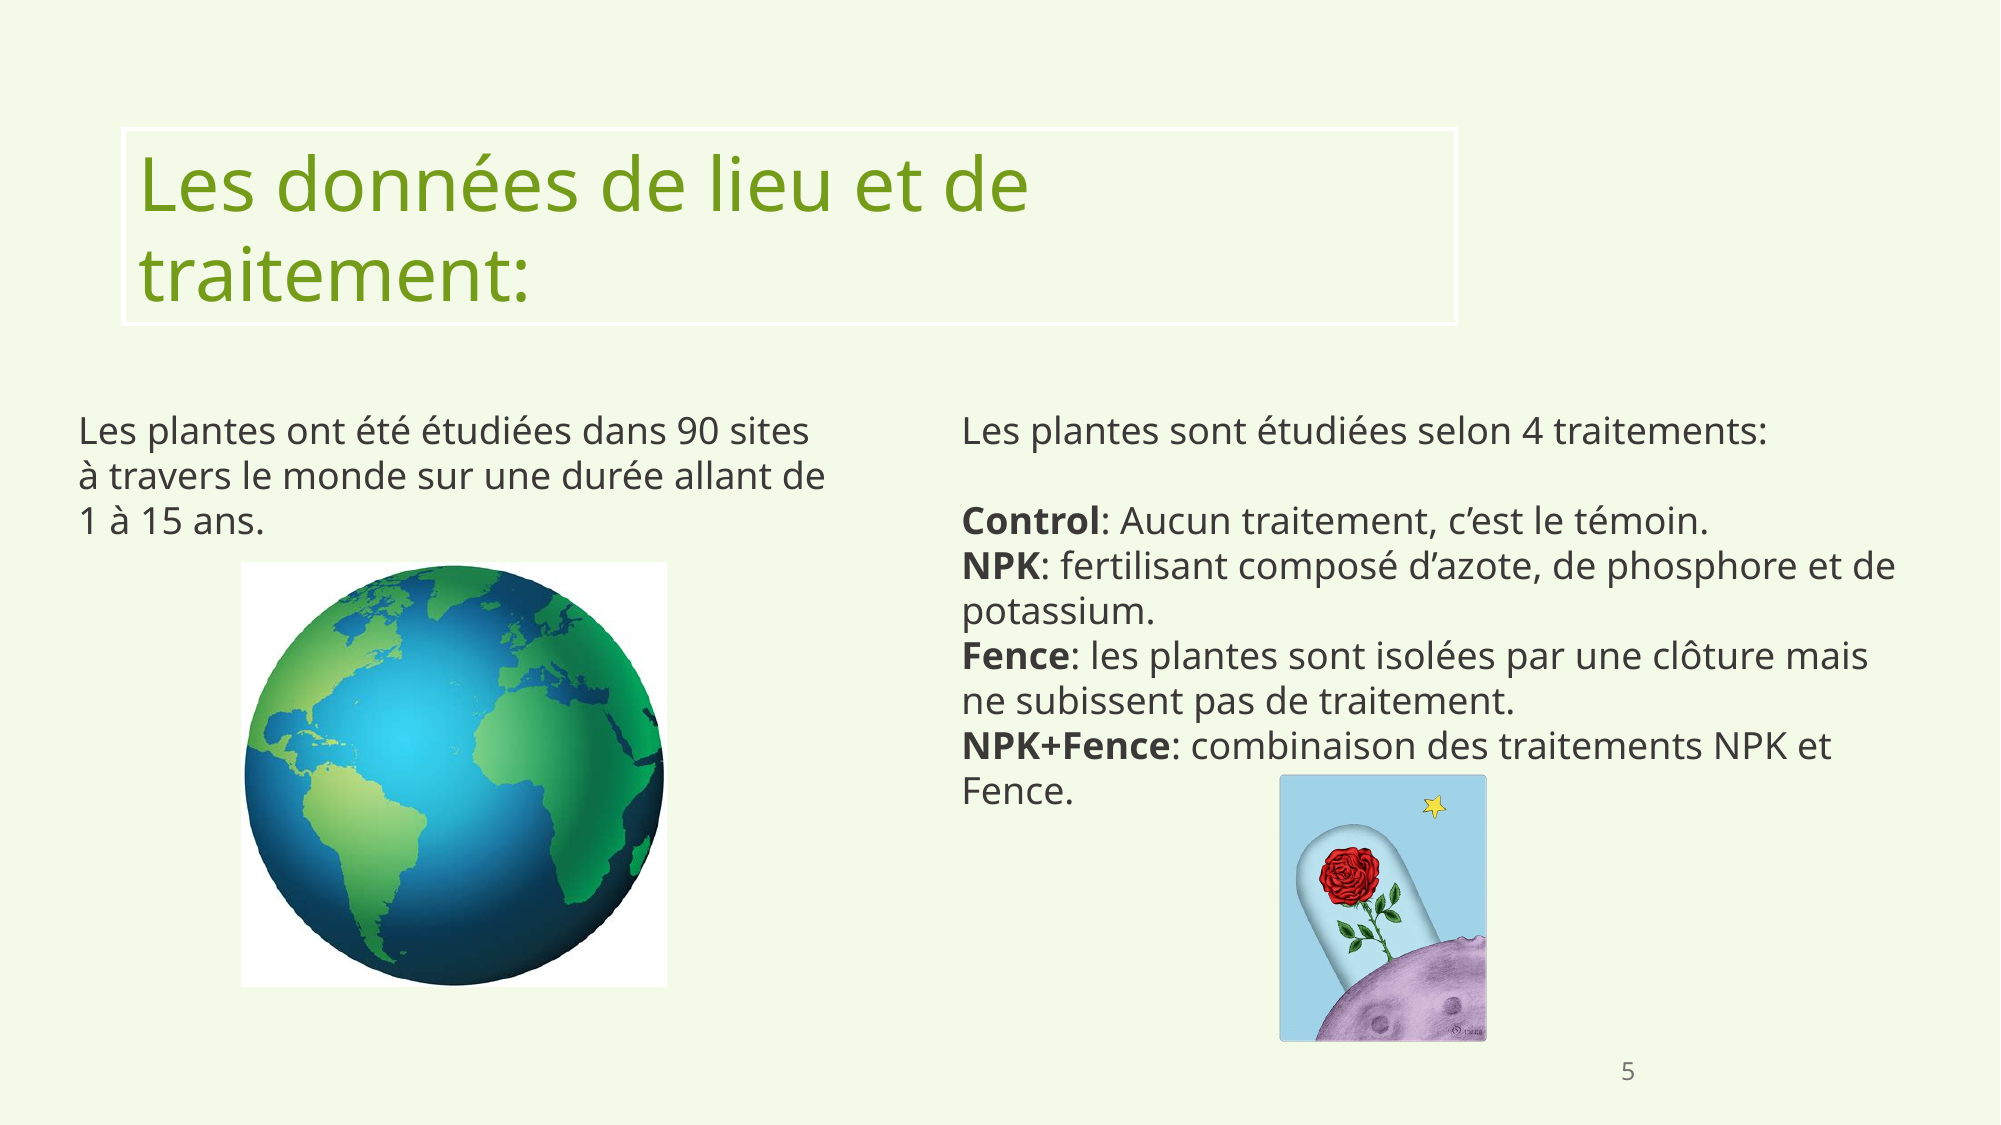

Les données de lieu et de traitement:
Les plantes ont été étudiées dans 90 sites à travers le monde sur une durée allant de 1 à 15 ans.
Les plantes sont étudiées selon 4 traitements:
Control: Aucun traitement, c’est le témoin.
NPK: fertilisant composé d’azote, de phosphore et de potassium.
Fence: les plantes sont isolées par une clôture mais ne subissent pas de traitement.
NPK+Fence: combinaison des traitements NPK et Fence.